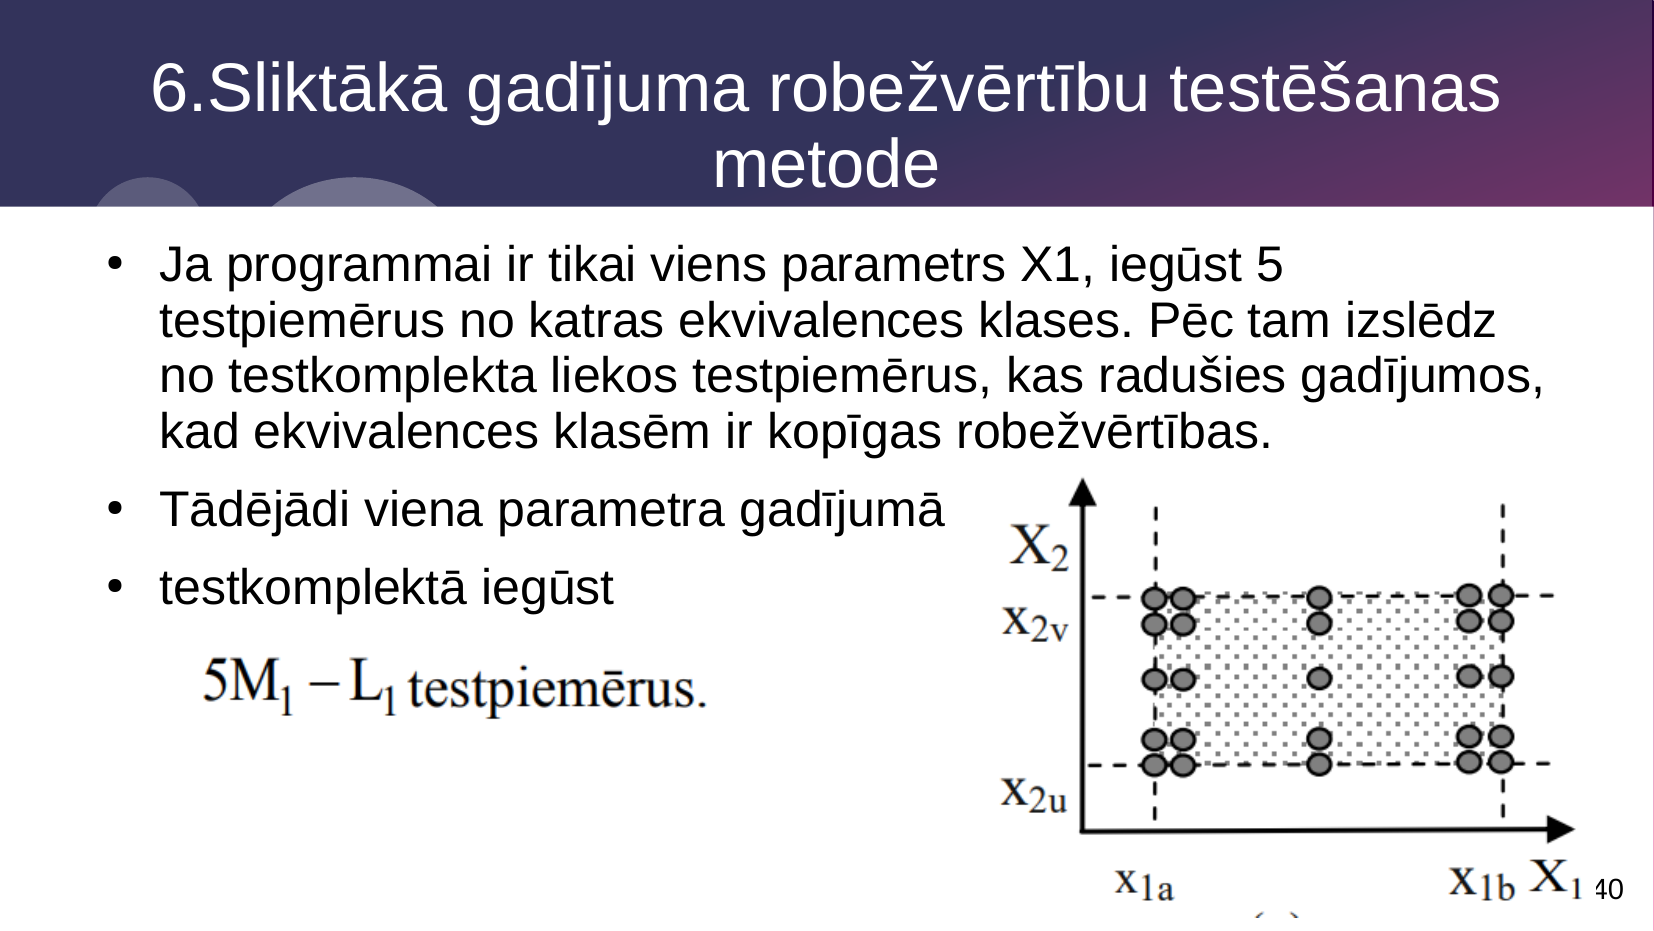

# 6.Sliktākā gadījuma robežvērtību testēšanas metode
Ja programmai ir tikai viens parametrs X1, iegūst 5 testpiemērus no katras ekvivalences klases. Pēc tam izslēdz no testkomplekta liekos testpiemērus, kas radušies gadījumos, kad ekvivalences klasēm ir kopīgas robežvērtības.
Tādējādi viena parametra gadījumā
testkomplektā iegūst